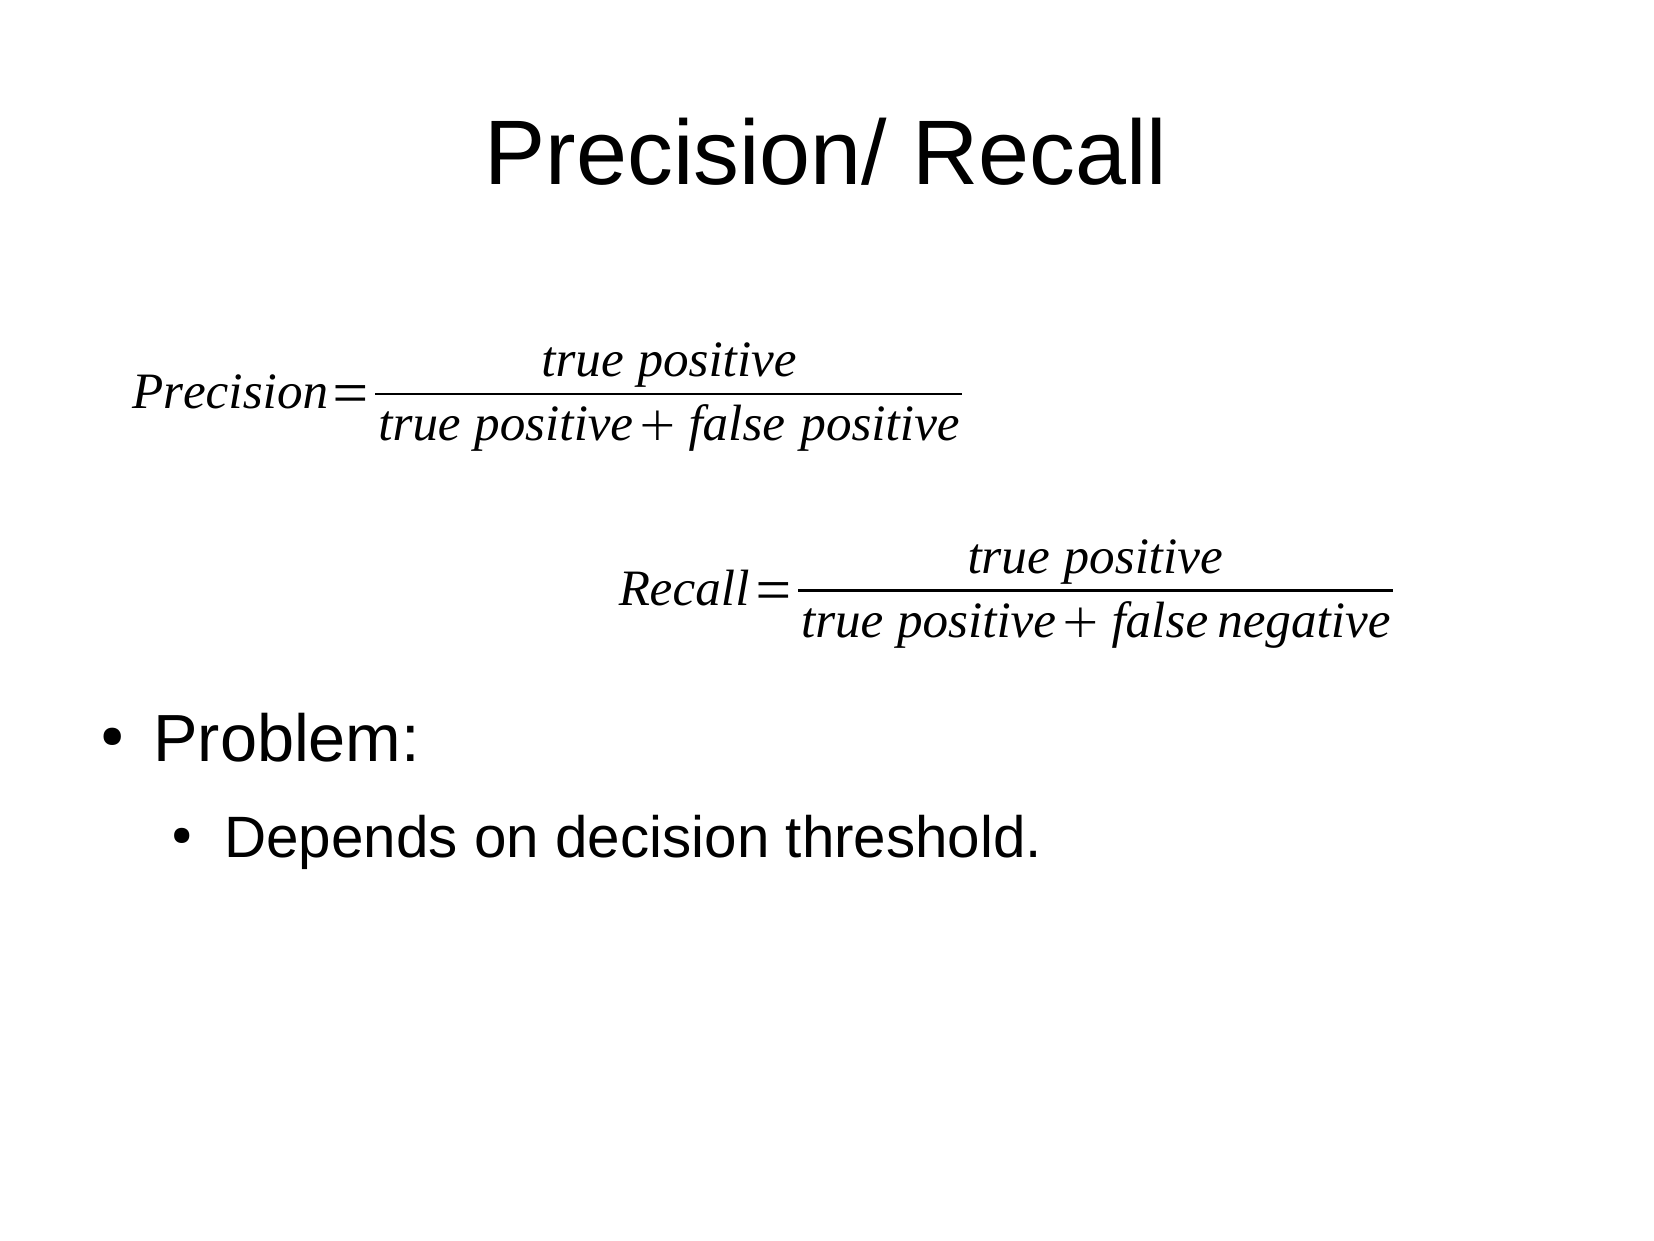

# Precision/ Recall
Problem:
Depends on decision threshold.